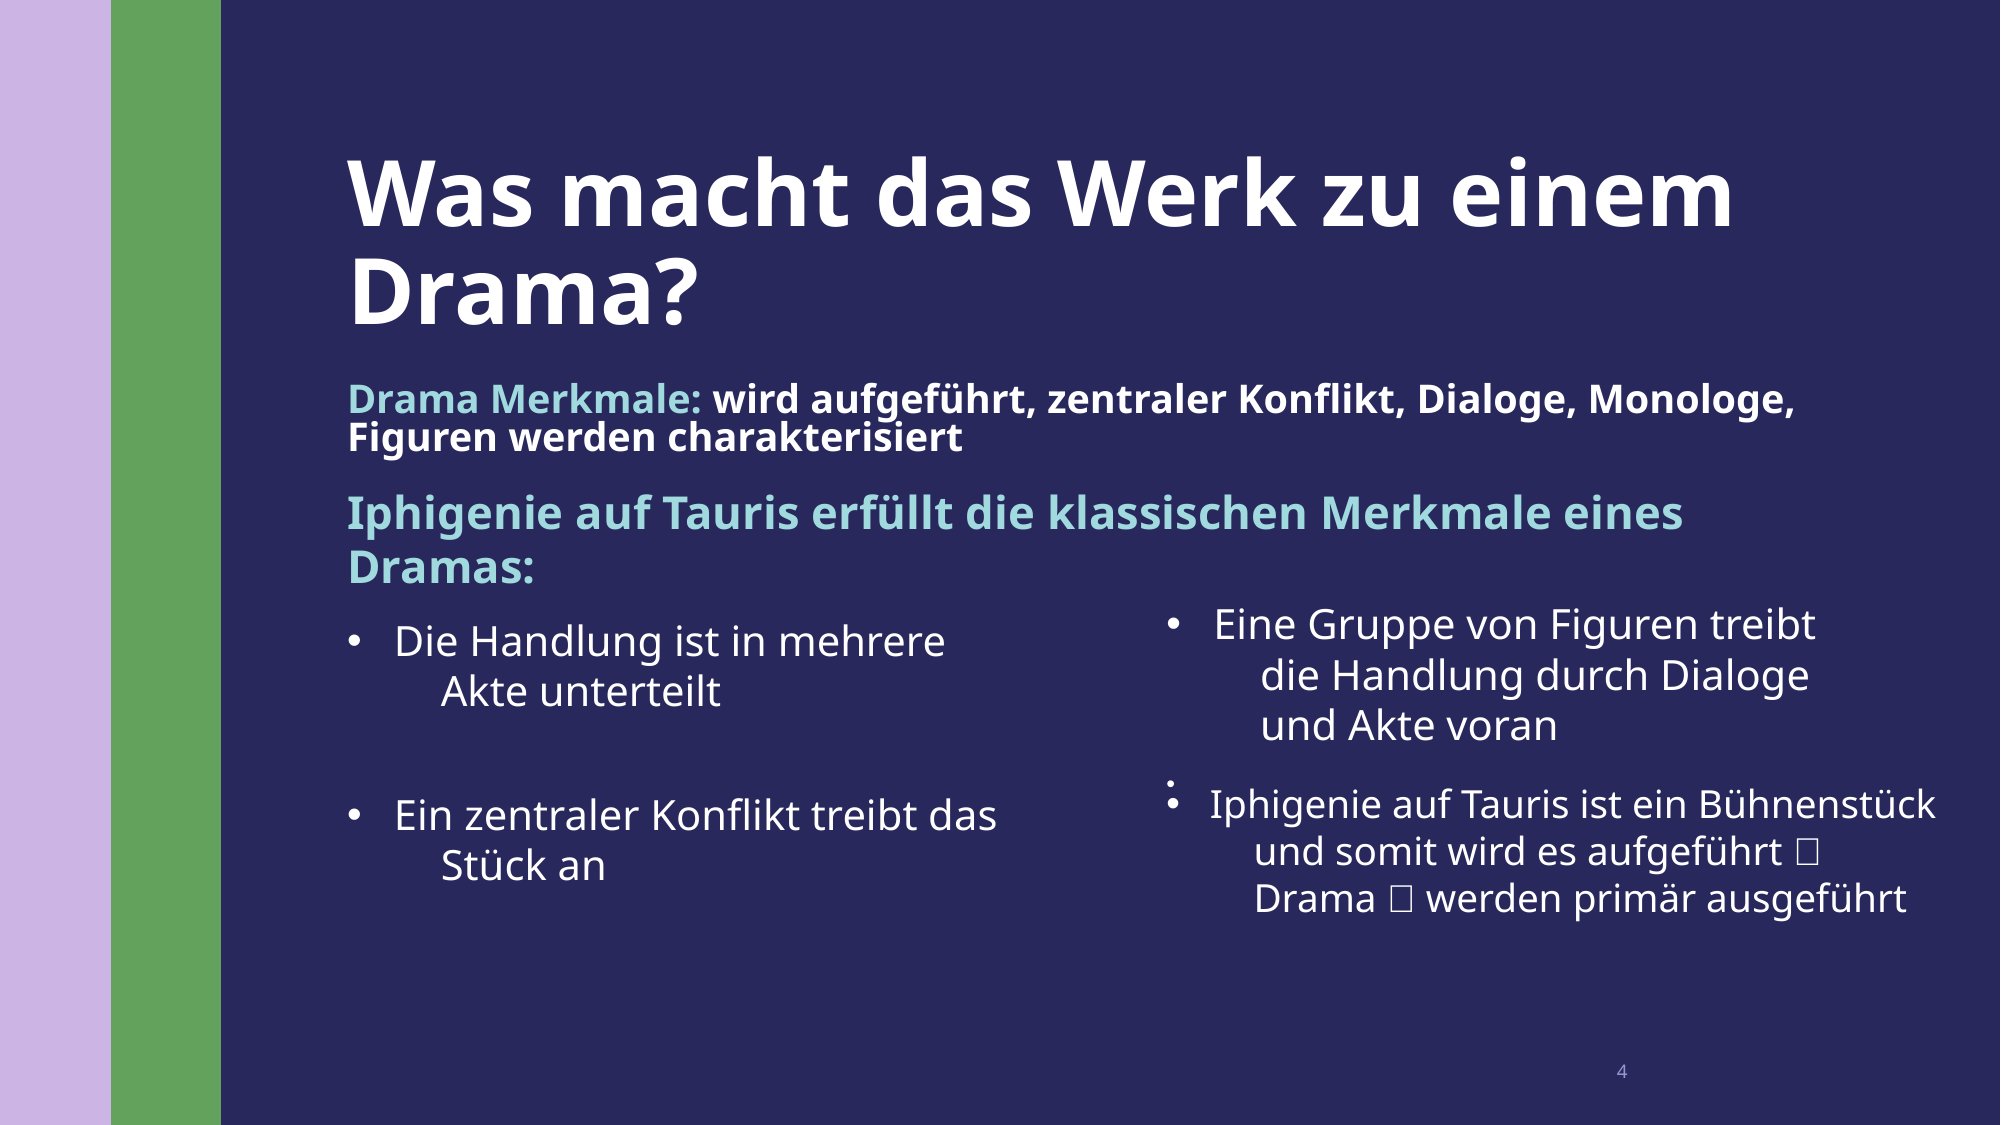

# Was macht das Werk zu einem Drama?
Drama Merkmale: wird aufgeführt, zentraler Konflikt, Dialoge, Monologe, Figuren werden charakterisiert
Iphigenie auf Tauris erfüllt die klassischen Merkmale eines Dramas:
Eine Gruppe von Figuren treibt die Handlung durch Dialoge und Akte voran
Die Handlung ist in mehrere Akte unterteilt
Iphigenie auf Tauris ist ein Bühnenstück und somit wird es aufgeführt  Drama  werden primär ausgeführt
Ein zentraler Konflikt treibt das Stück an